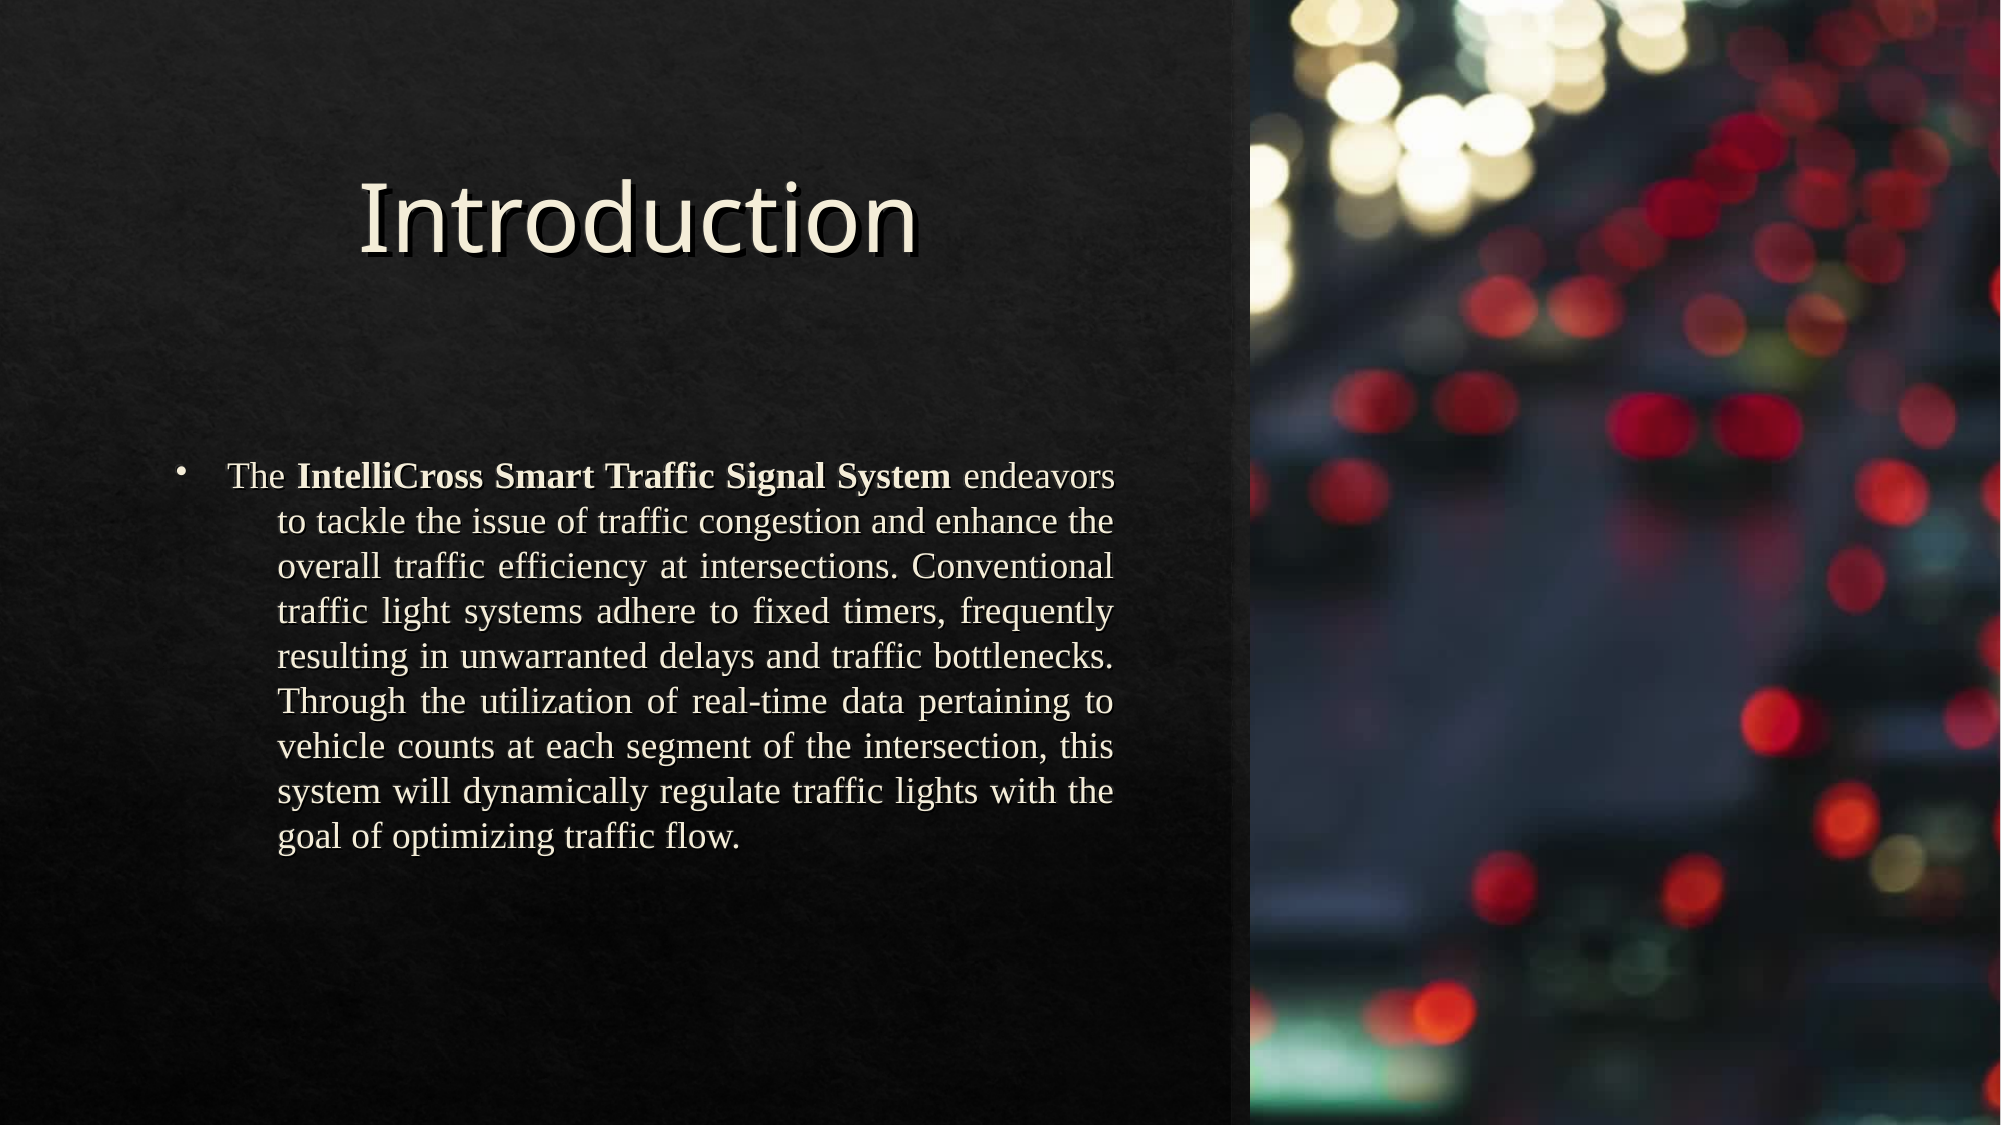

# Introduction
The IntelliCross Smart Traffic Signal System endeavors to tackle the issue of traffic congestion and enhance the overall traffic efficiency at intersections. Conventional traffic light systems adhere to fixed timers, frequently resulting in unwarranted delays and traffic bottlenecks. Through the utilization of real-time data pertaining to vehicle counts at each segment of the intersection, this system will dynamically regulate traffic lights with the goal of optimizing traffic flow.